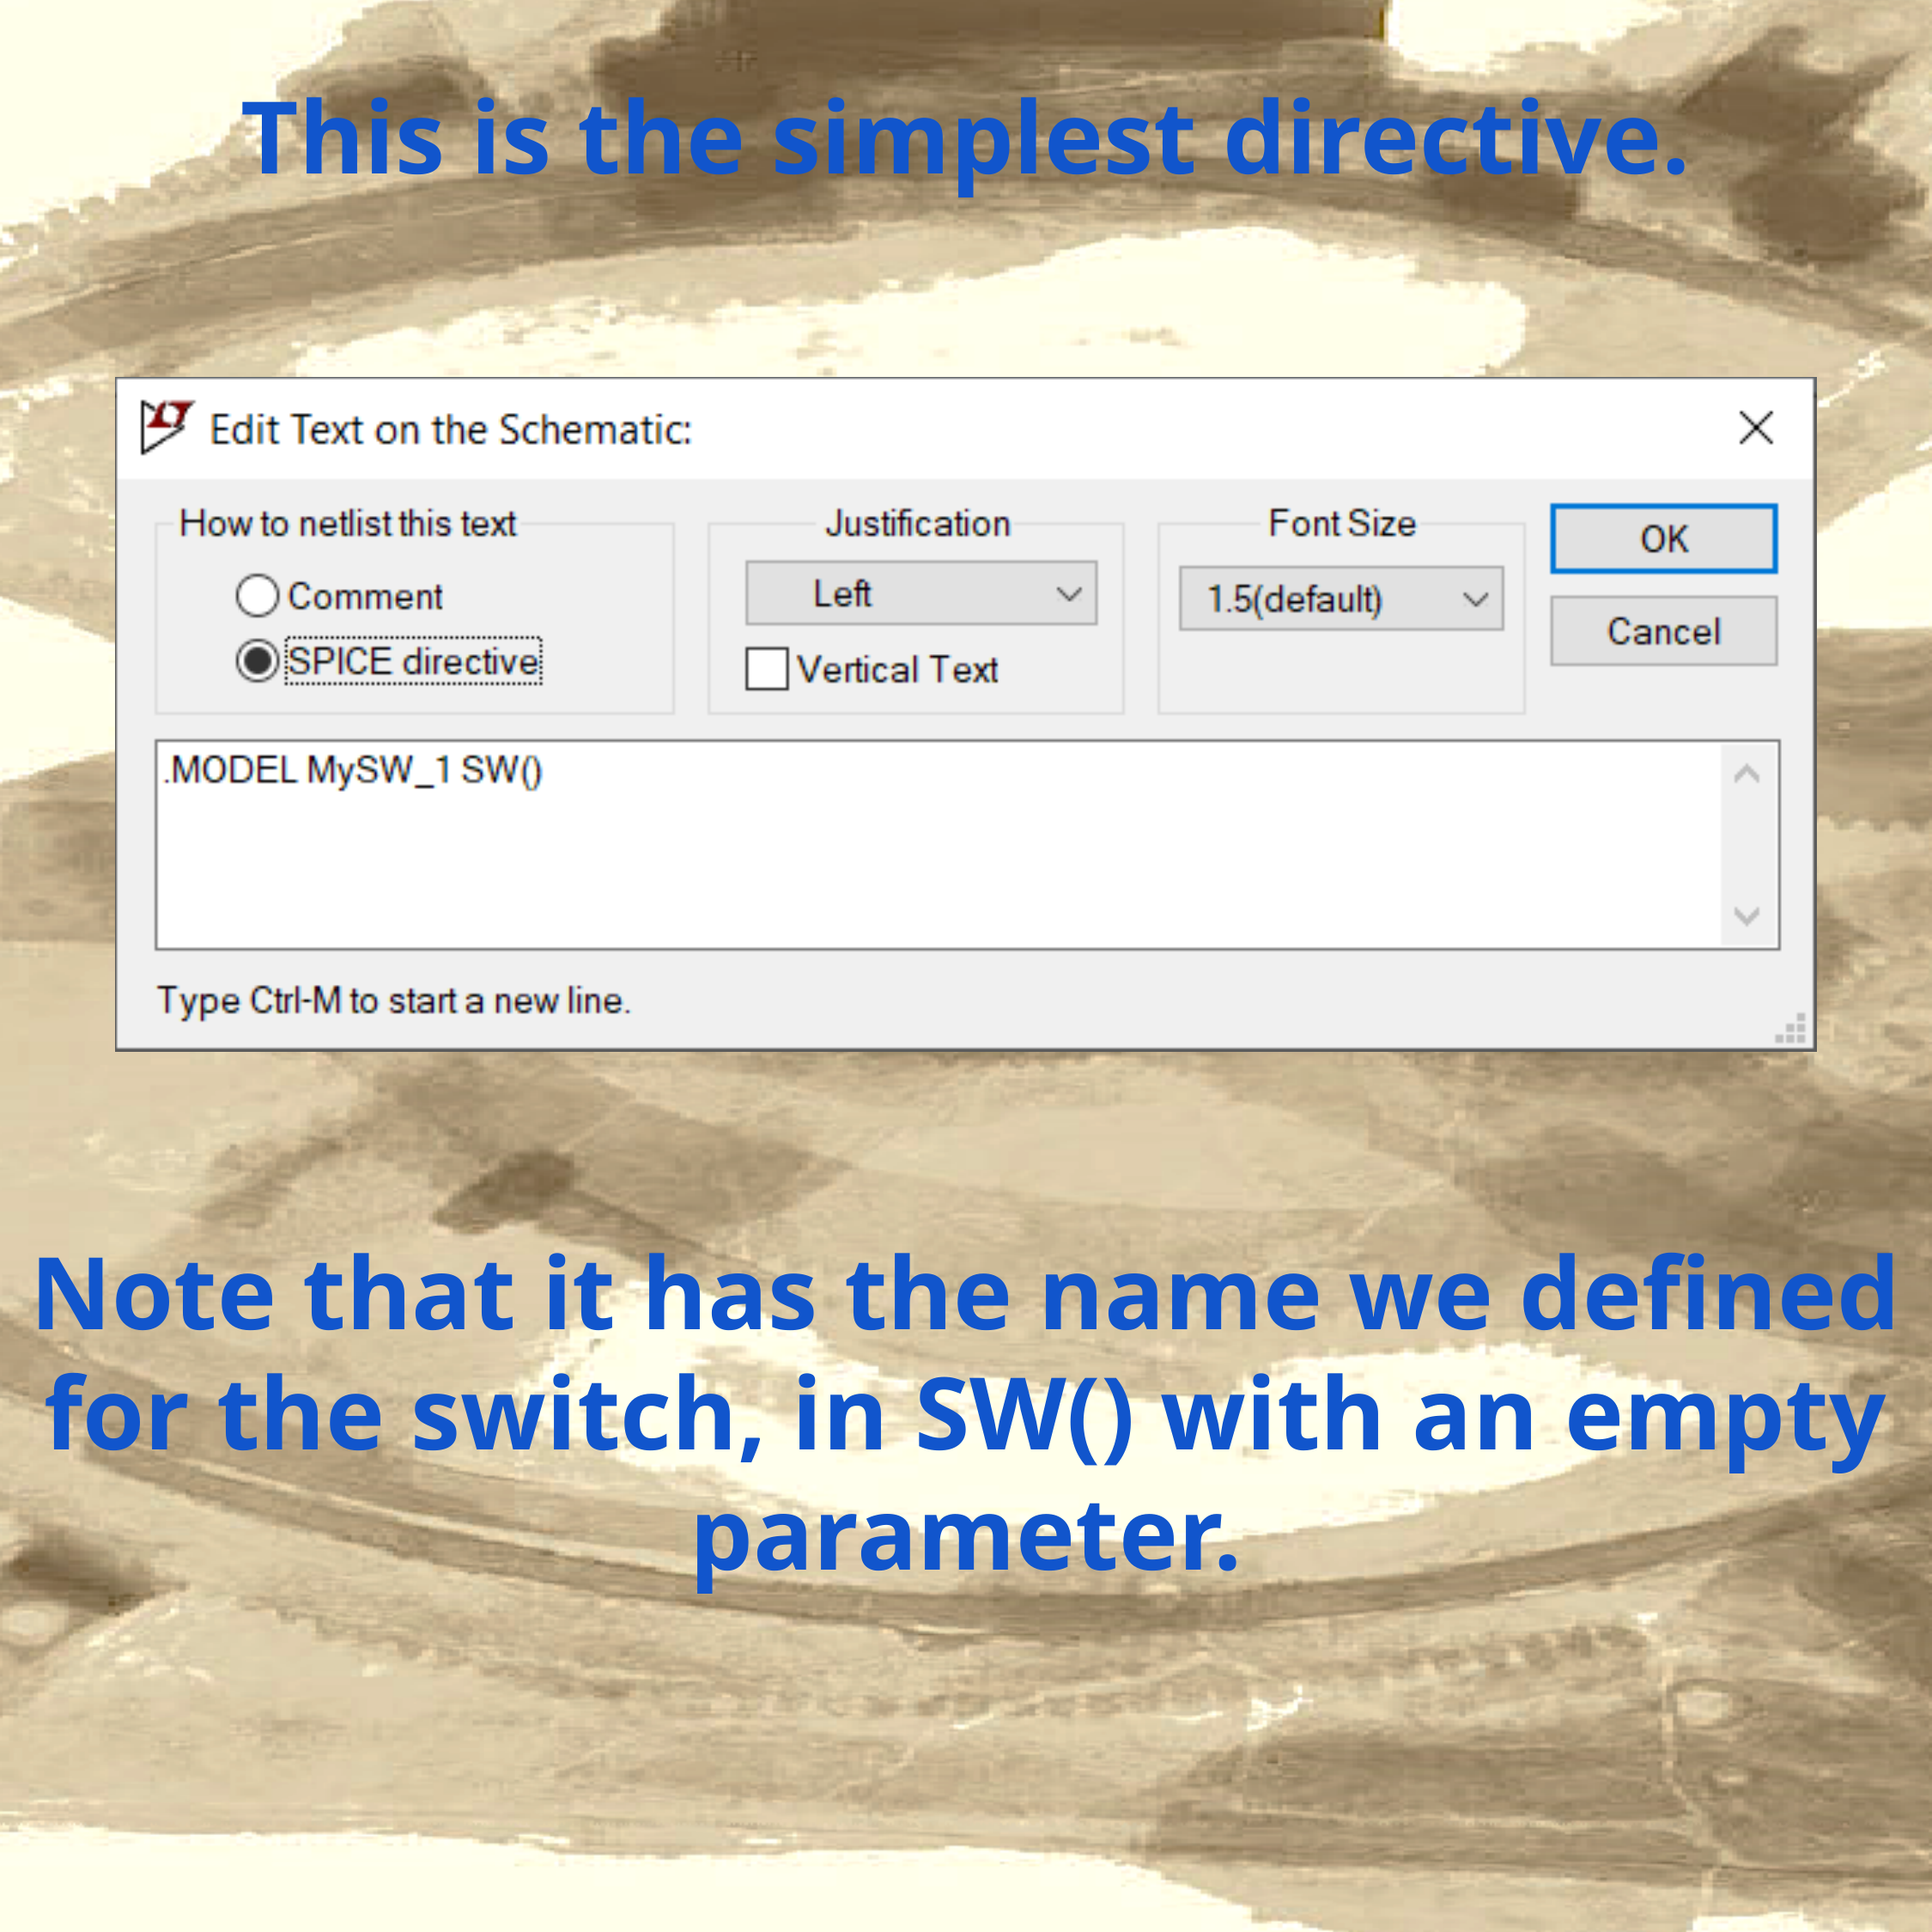

This is the simplest directive.
Note that it has the name we defined for the switch, in SW() with an empty parameter.